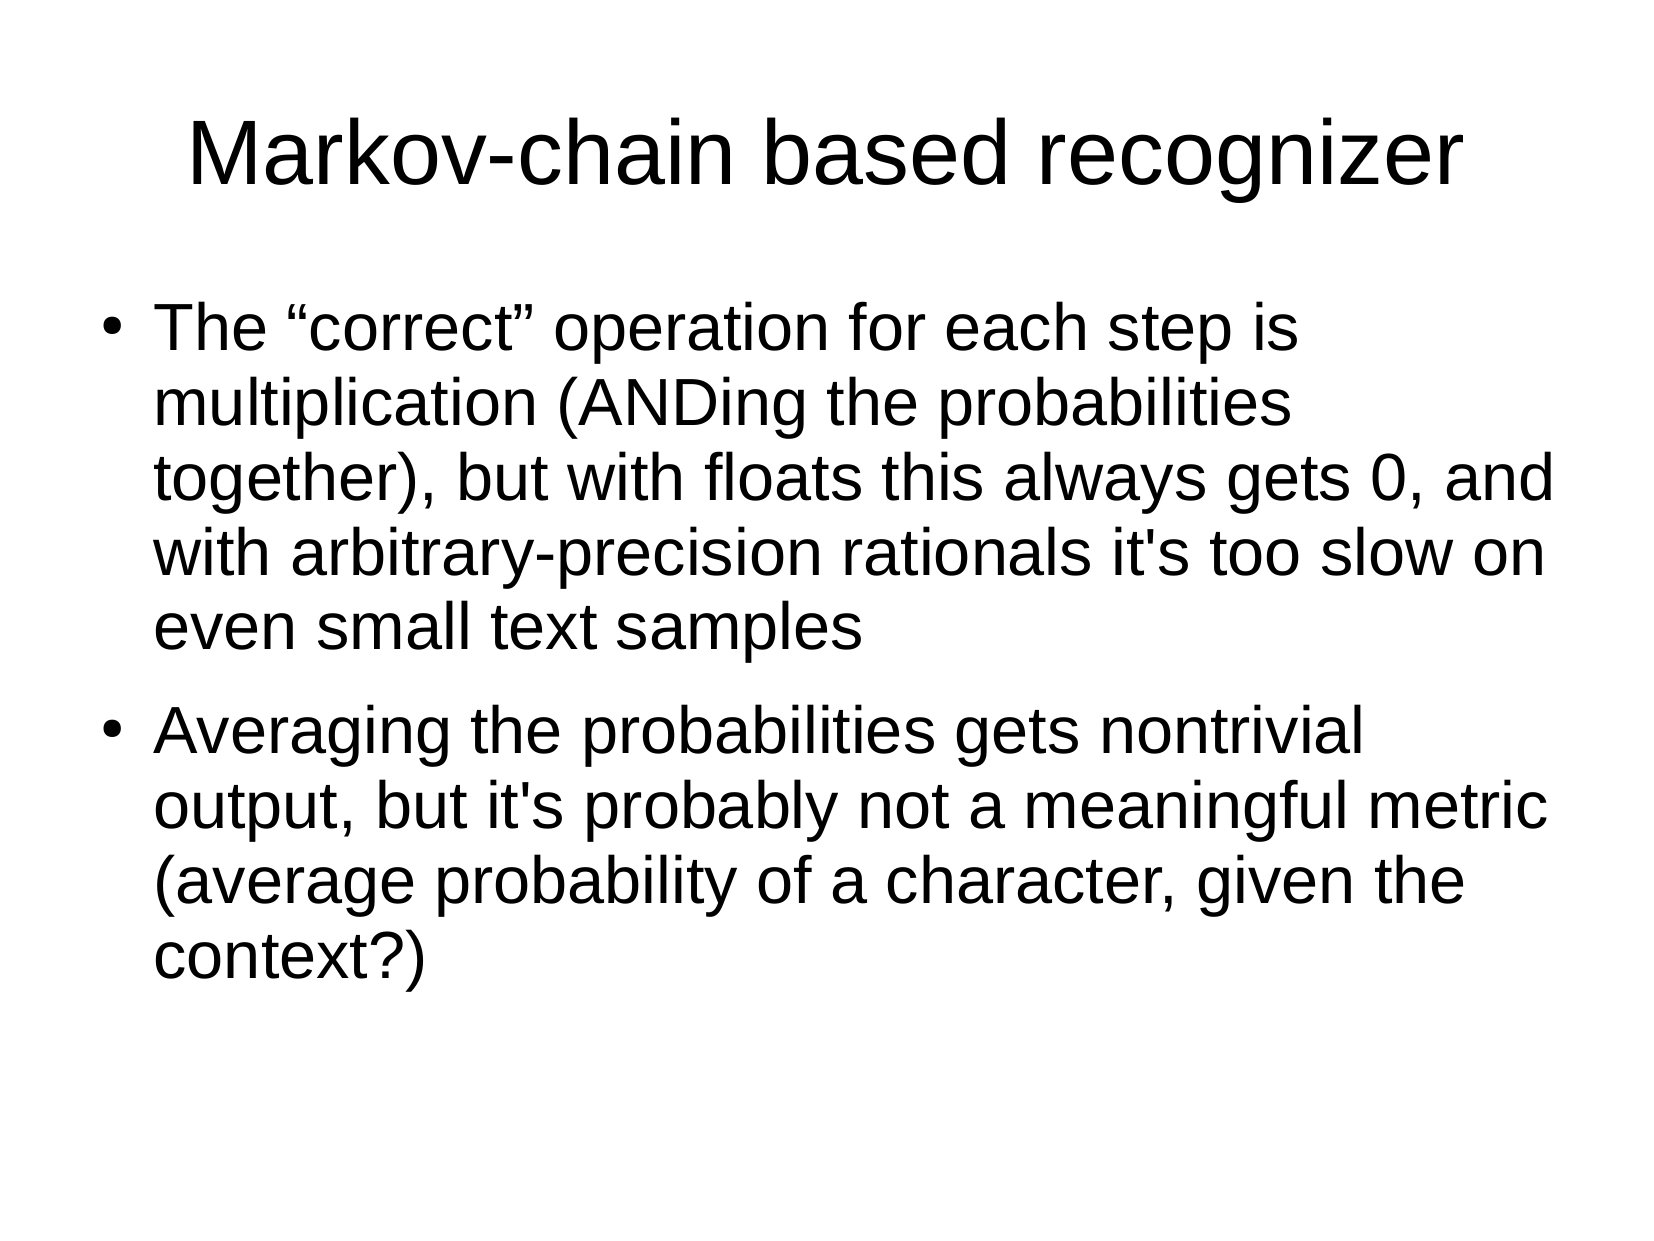

# Markov-chain based recognizer
The “correct” operation for each step is multiplication (ANDing the probabilities together), but with floats this always gets 0, and with arbitrary-precision rationals it's too slow on even small text samples
Averaging the probabilities gets nontrivial output, but it's probably not a meaningful metric (average probability of a character, given the context?)